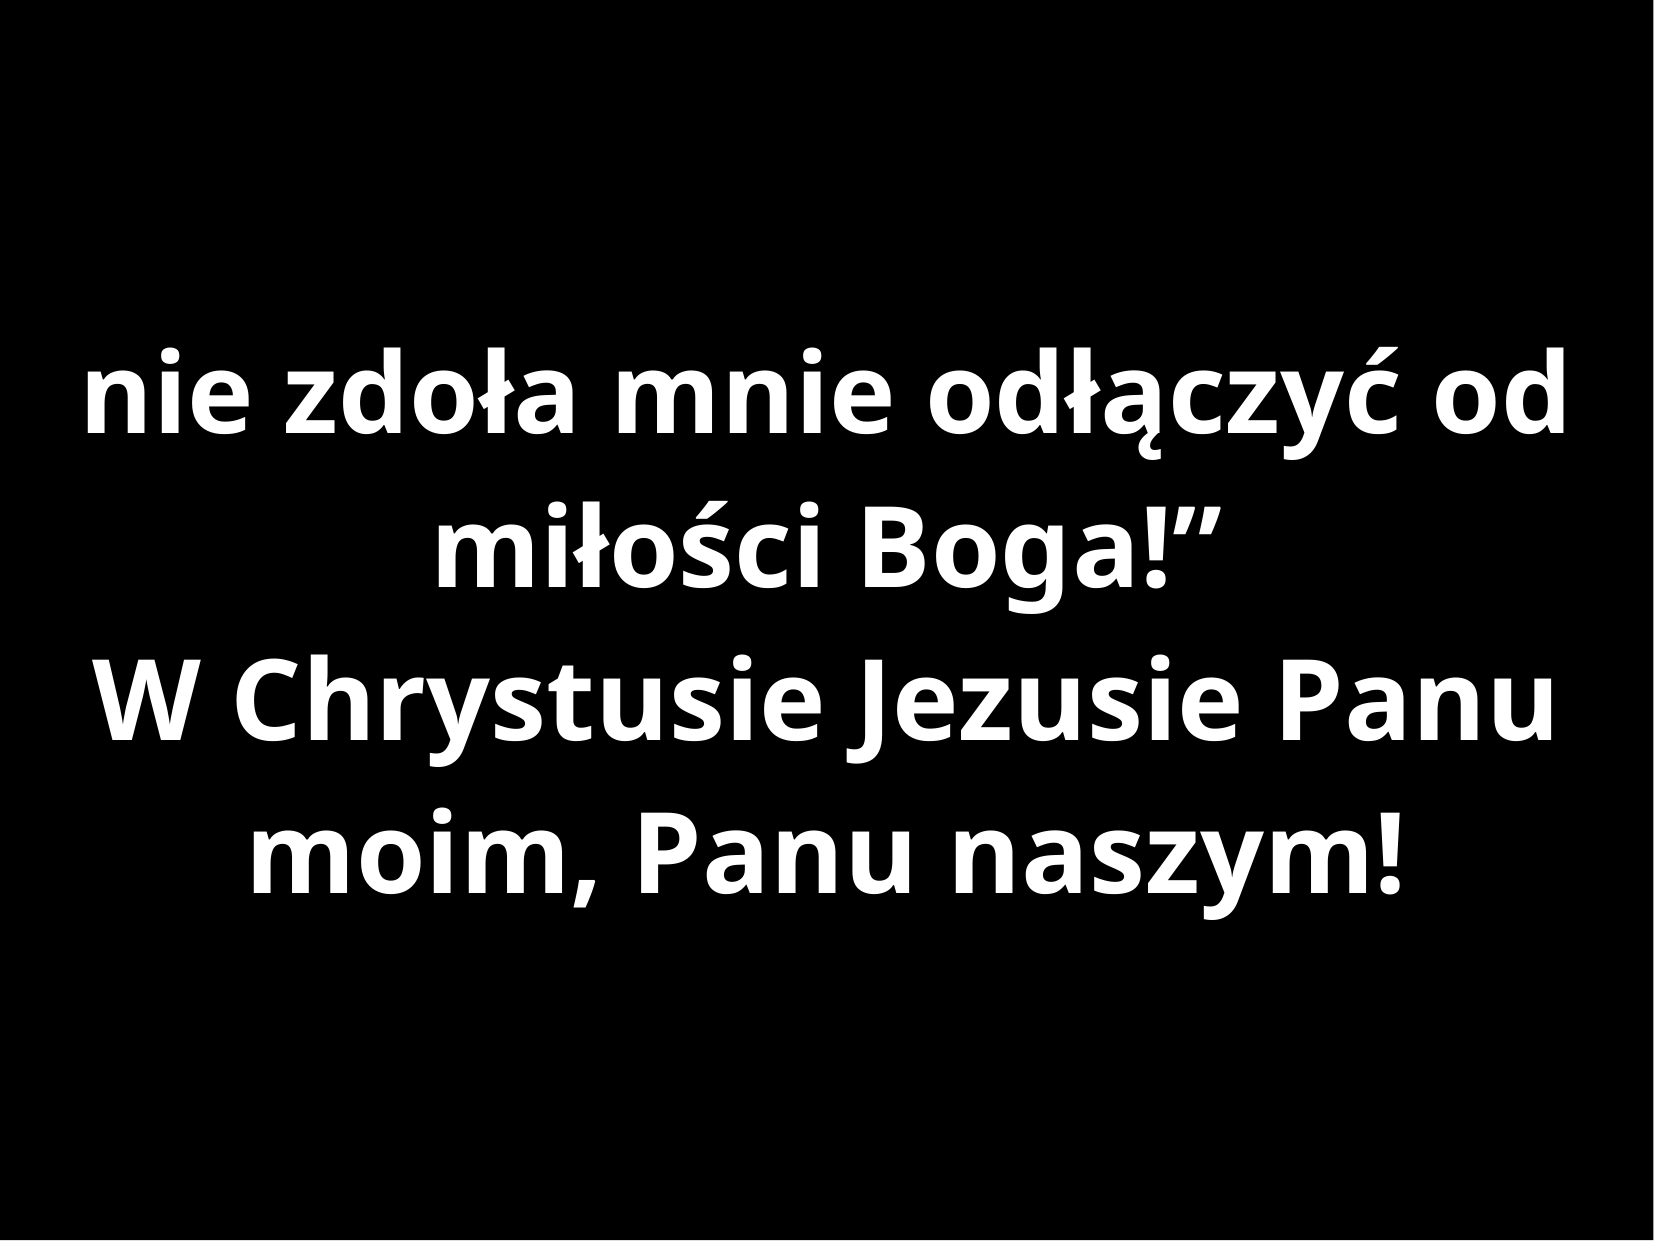

# nie zdoła mnie odłączyć od miłości Boga!” W Chrystusie Jezusie Panu moim, Panu naszym!